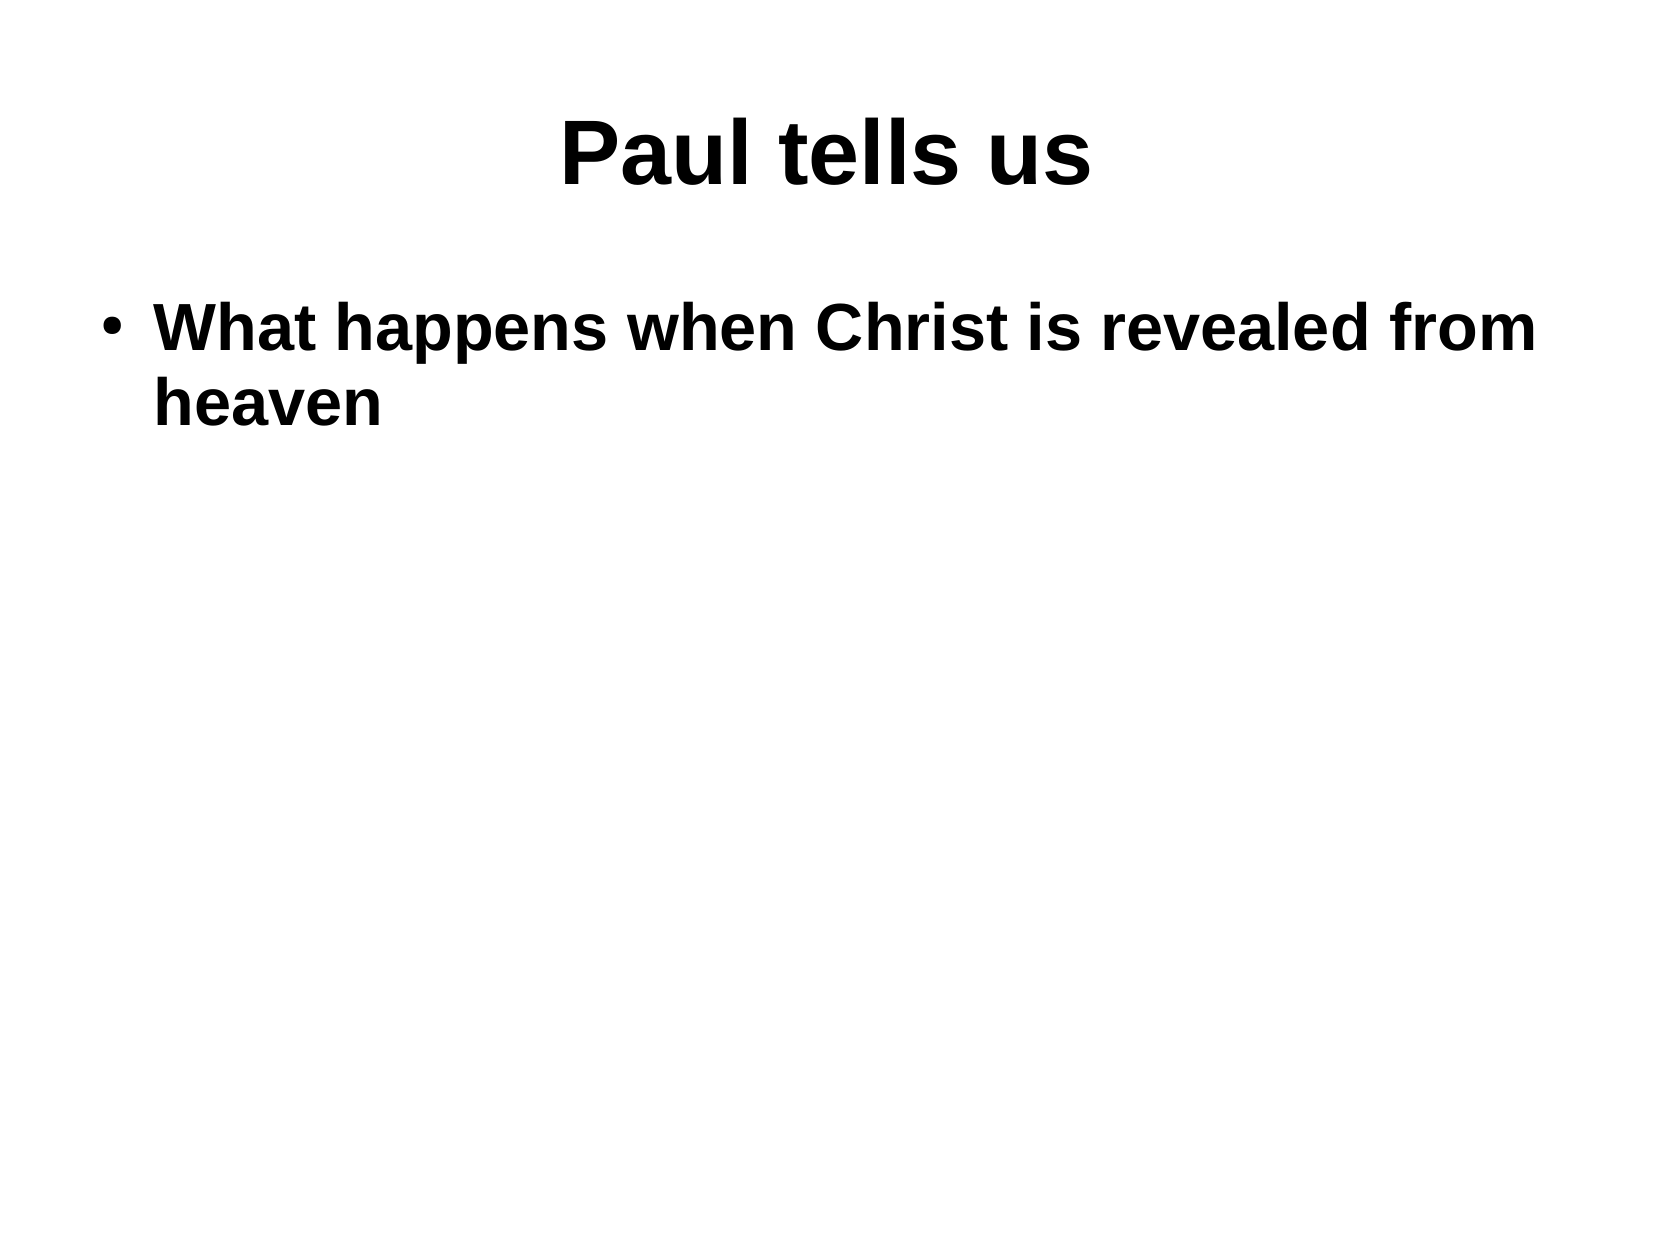

# Paul tells us
What happens when Christ is revealed from heaven